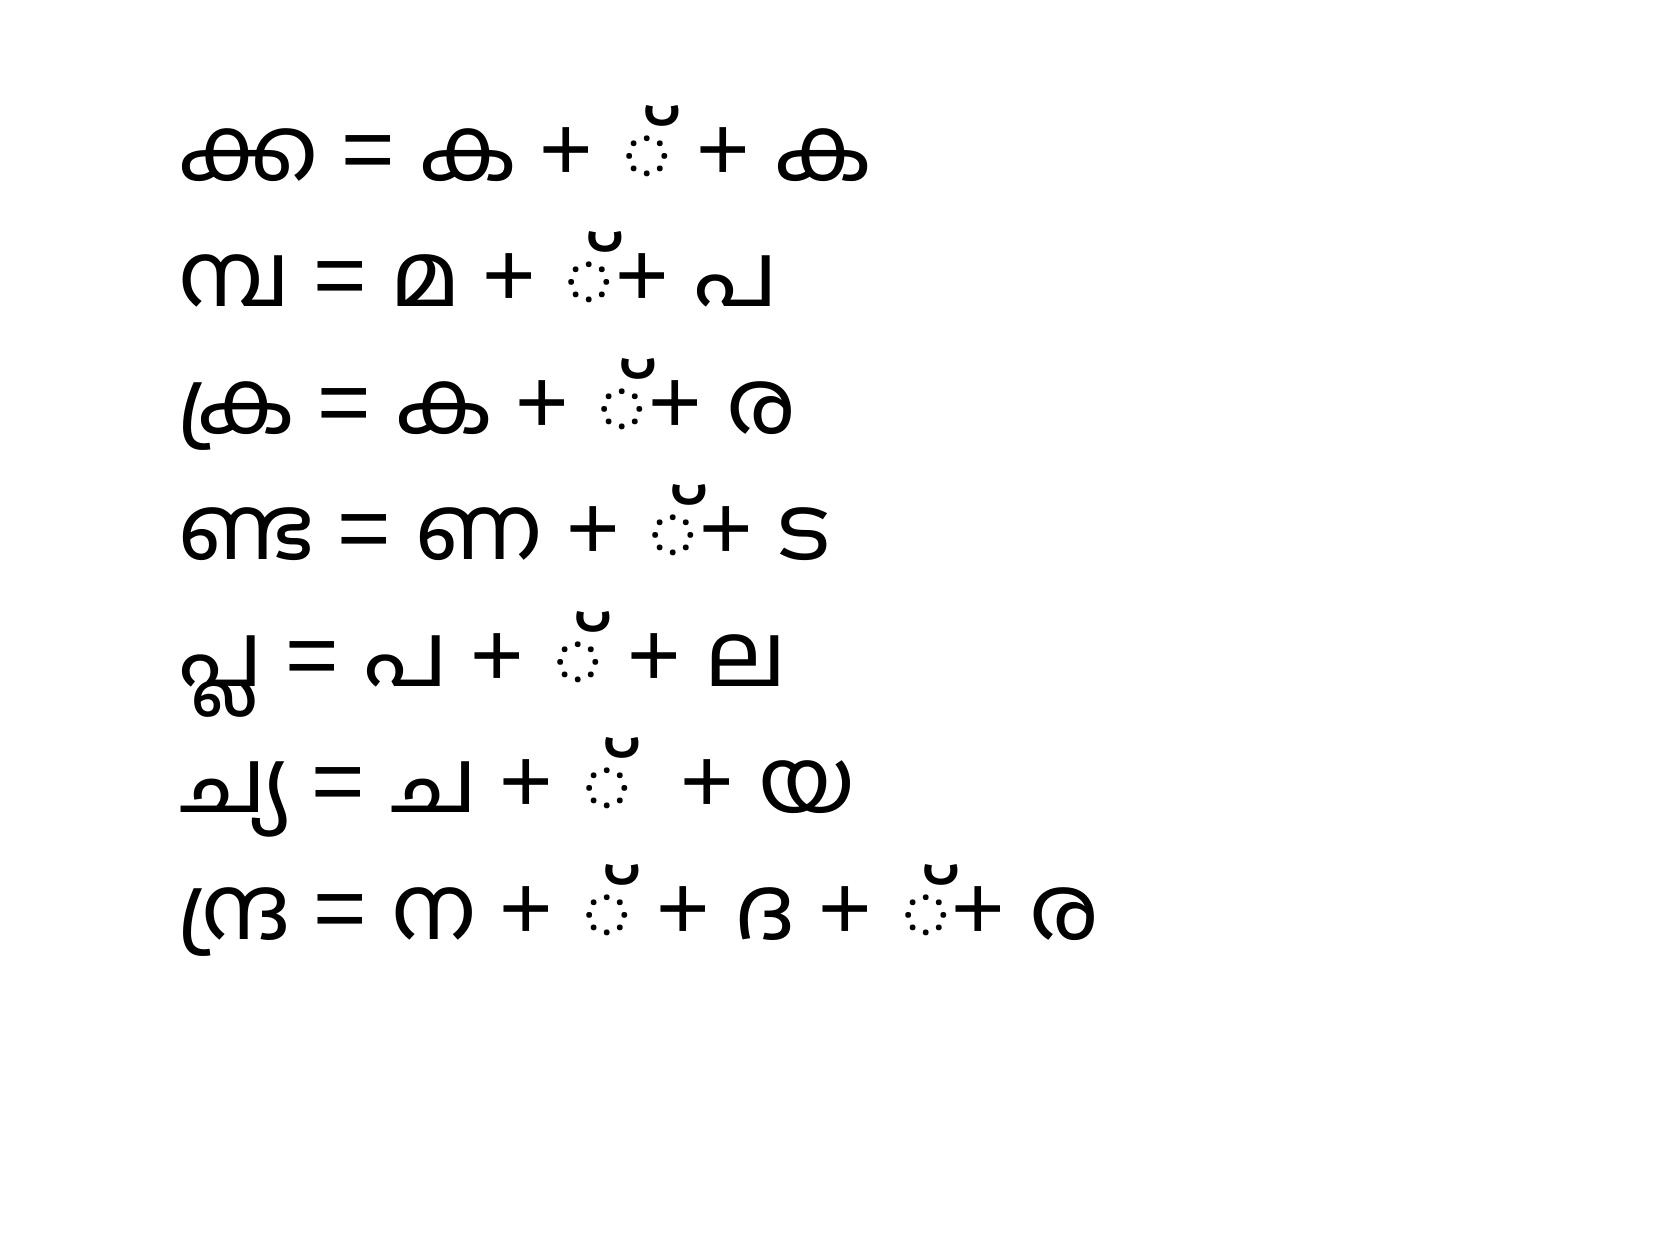

ക്ക = ക + ് + ക
മ്പ = മ + ്+ പ
ക്ര = ക + ്+ ര
ണ്ട = ണ + ്+ ട
പ്ല = പ + ് + ല
ച്യ = ച + ് + യ
ന്ദ്ര = ന + ് + ദ + ്+ ര